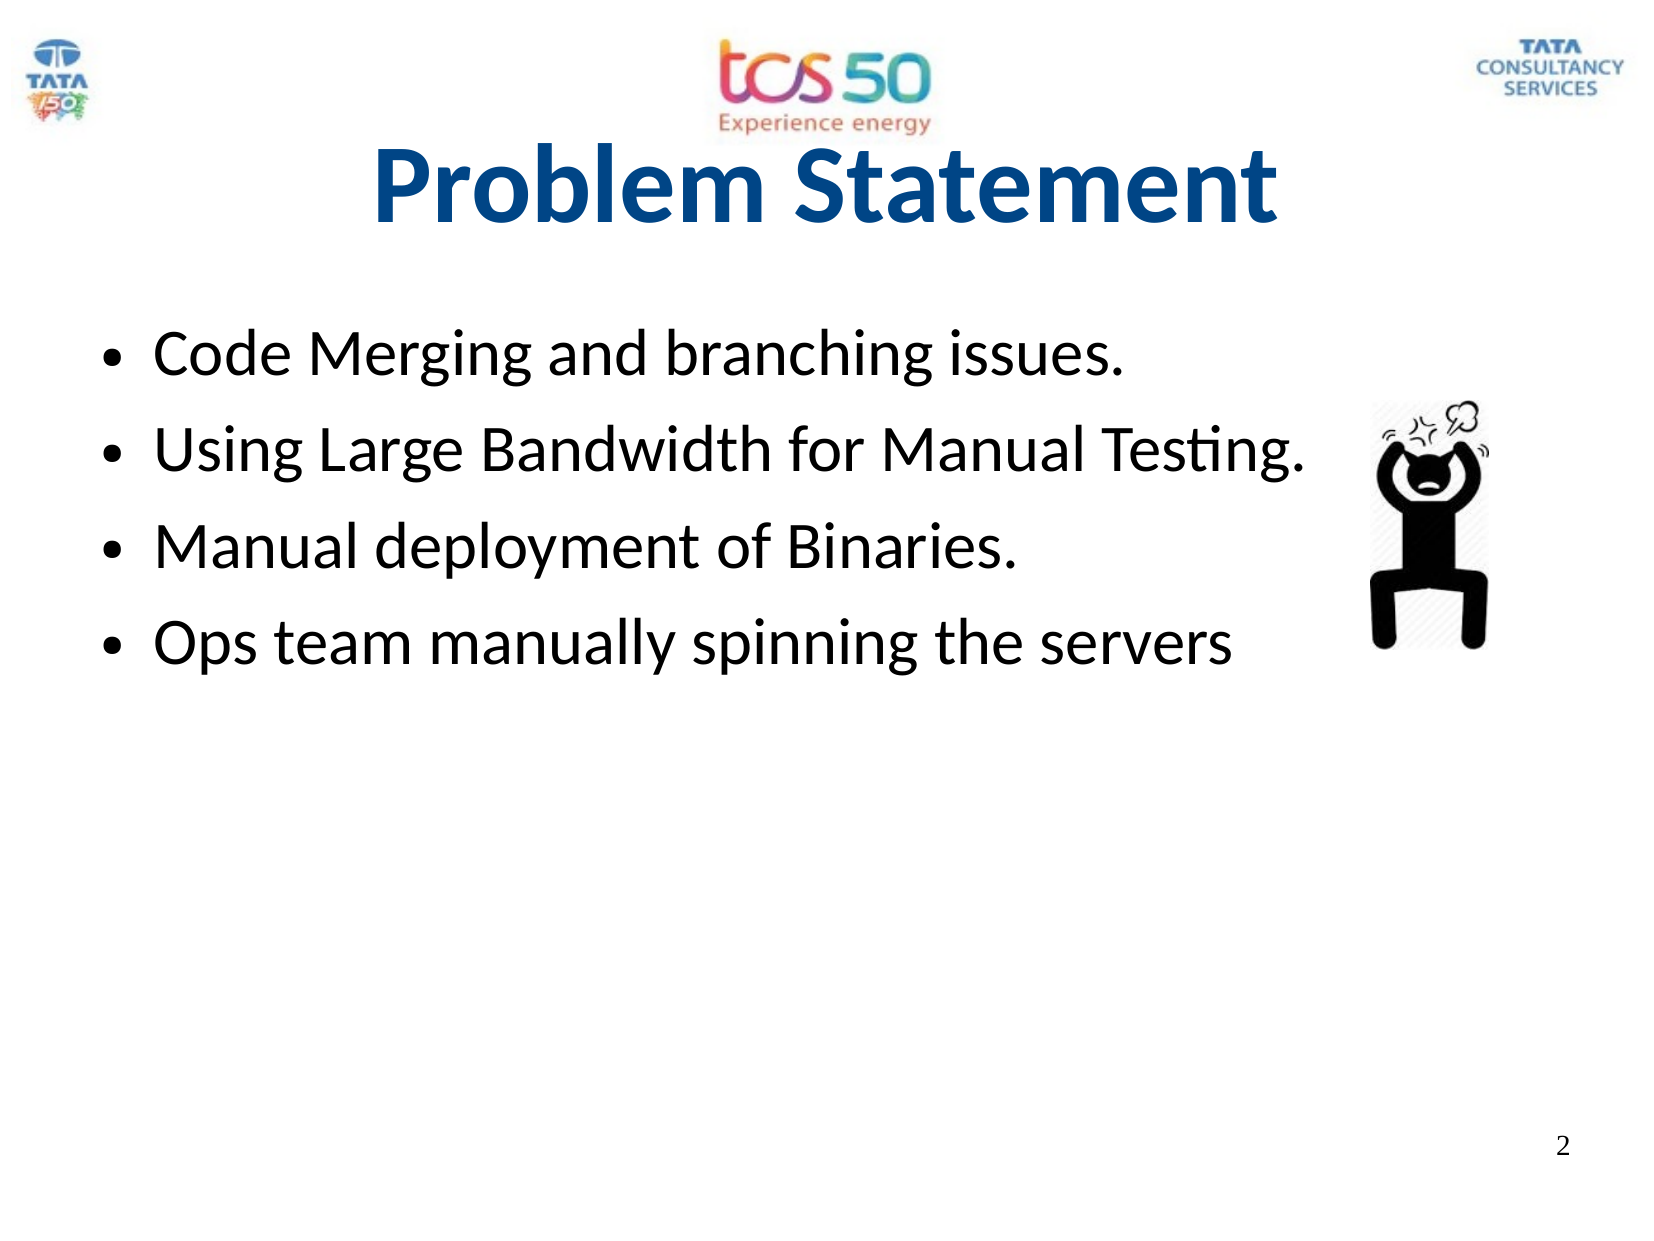

# Problem Statement
Code Merging and branching issues.
Using Large Bandwidth for Manual Testing.
Manual deployment of Binaries.
Ops team manually spinning the servers
2